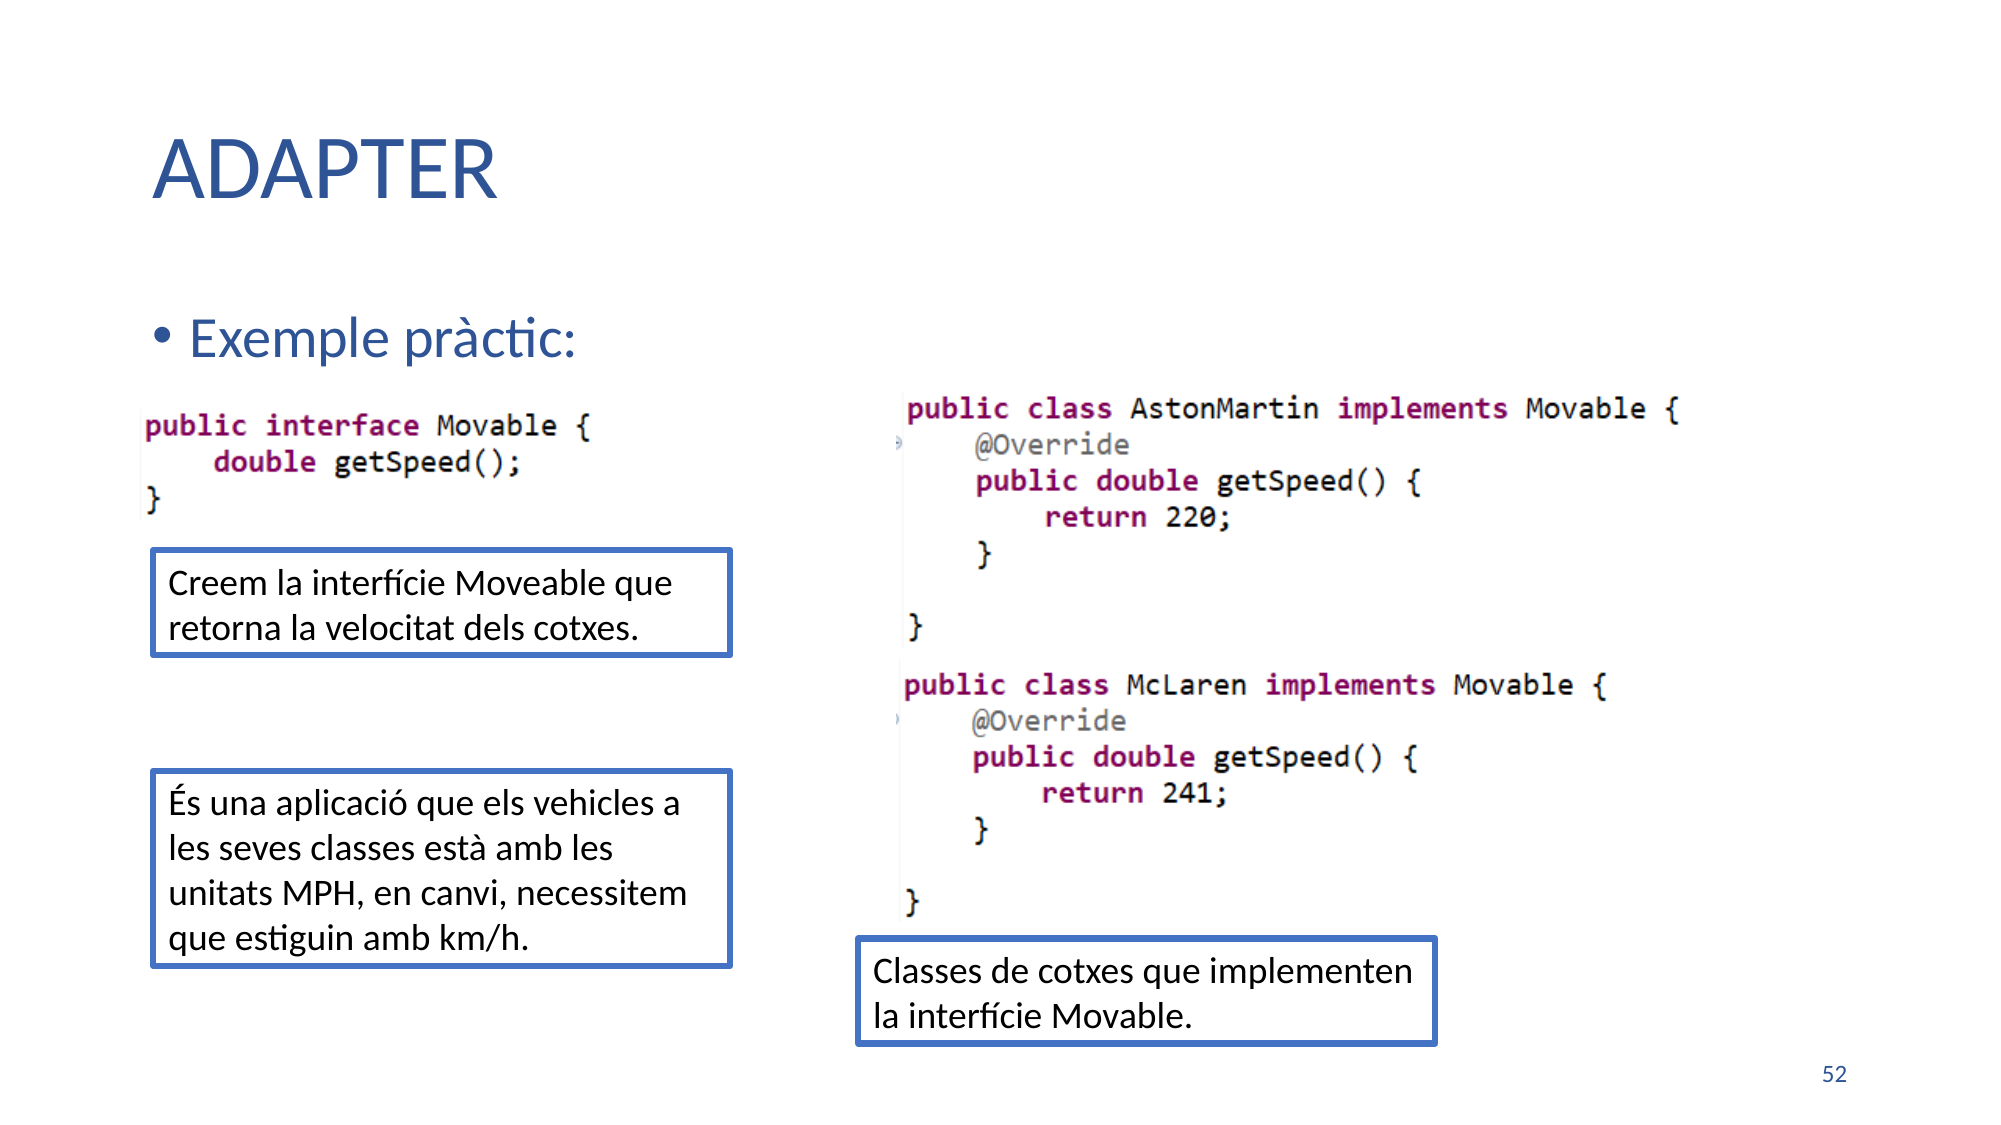

# ADAPTER
Exemple pràctic:
Creem la interfície Moveable que retorna la velocitat dels cotxes.
És una aplicació que els vehicles a les seves classes està amb les unitats MPH, en canvi, necessitem que estiguin amb km/h.
Classes de cotxes que implementen la interfície Movable.